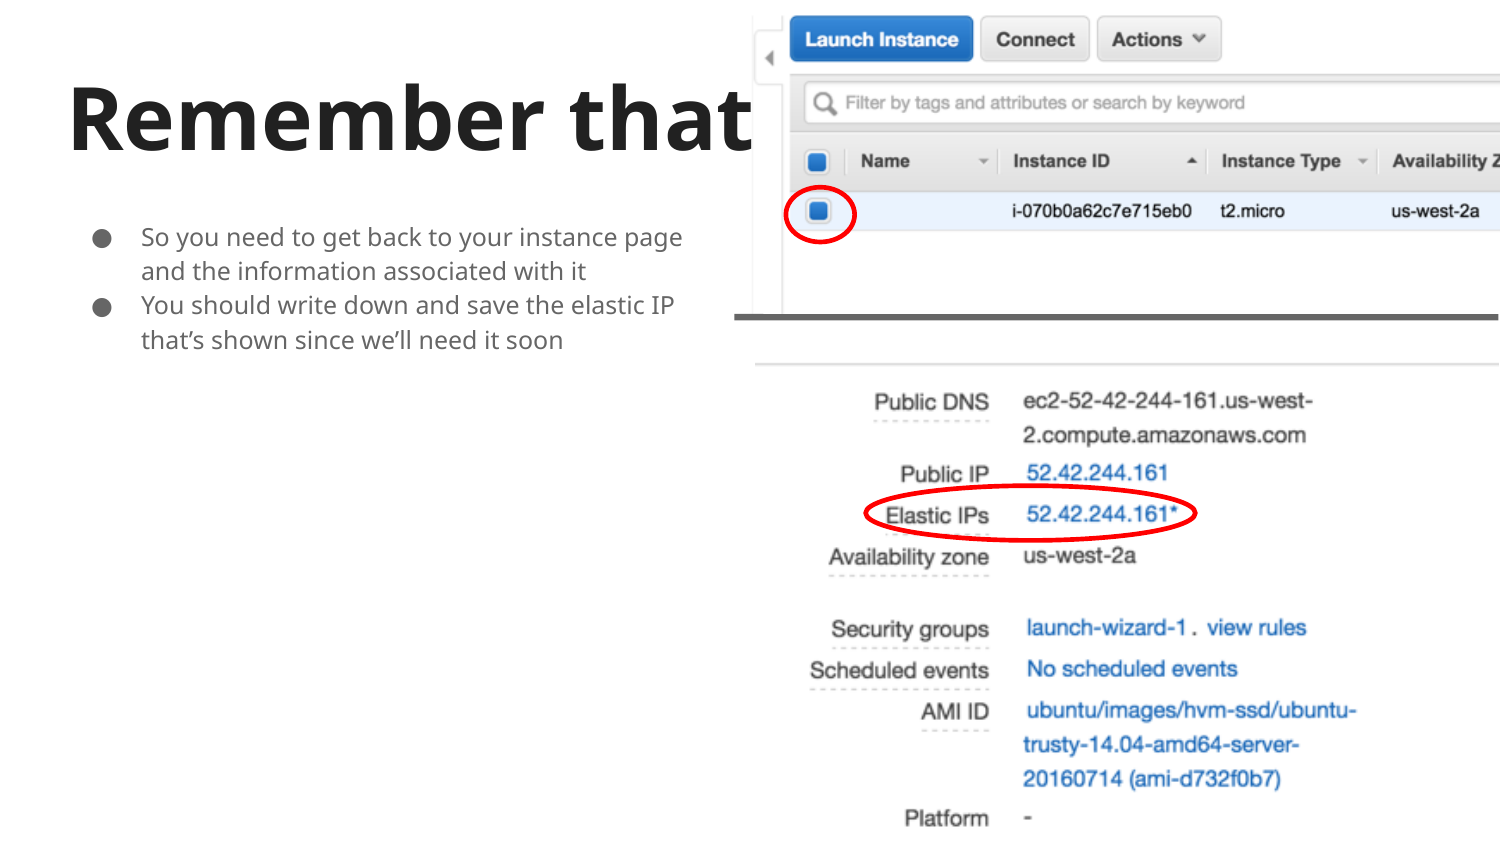

Remember that Elastic IP?
# So you need to get back to your instance page and the information associated with it
You should write down and save the elastic IP that’s shown since we’ll need it soon